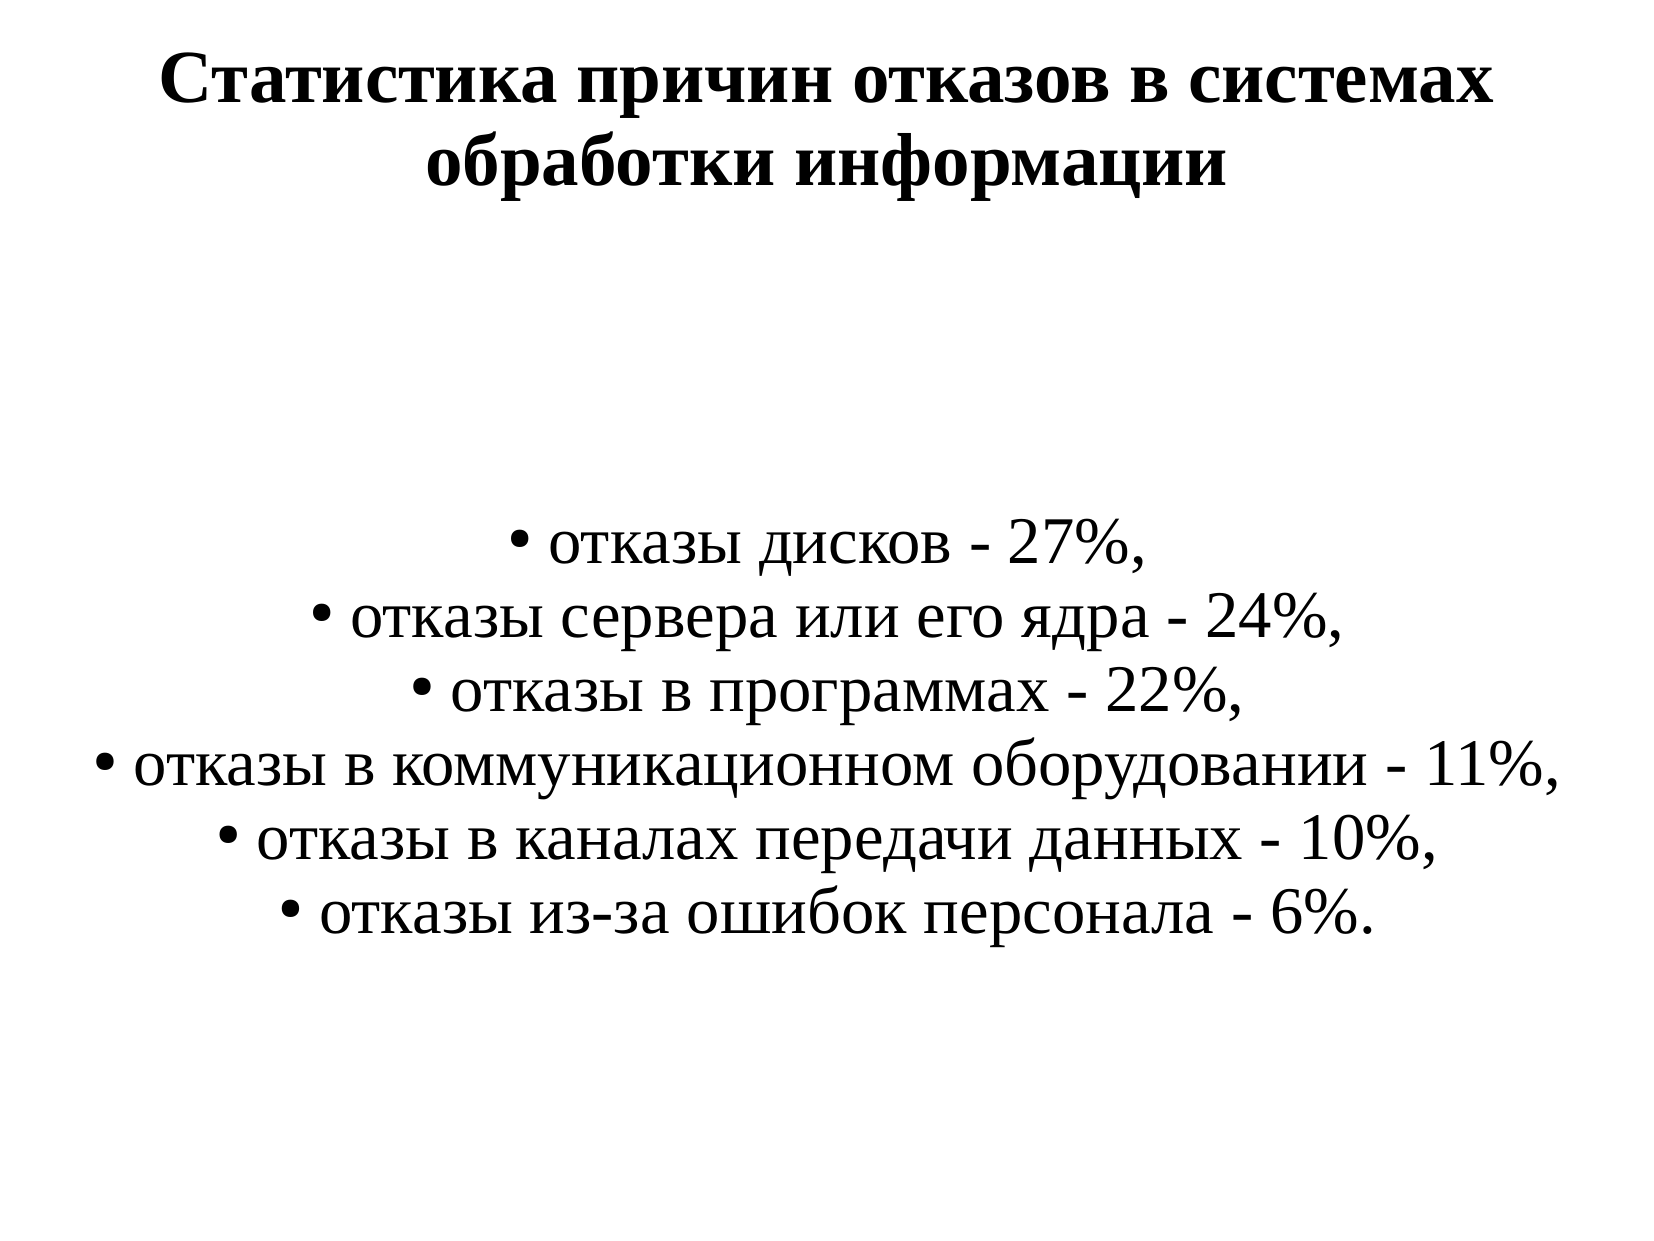

# Статистика причин отказов в системах обработки информации
 отказы дисков - 27%,
 отказы сервера или его ядра - 24%,
 отказы в программах - 22%,
 отказы в коммуникационном оборудовании - 11%,
 отказы в каналах передачи данных - 10%,
 отказы из-за ошибок персонала - 6%.